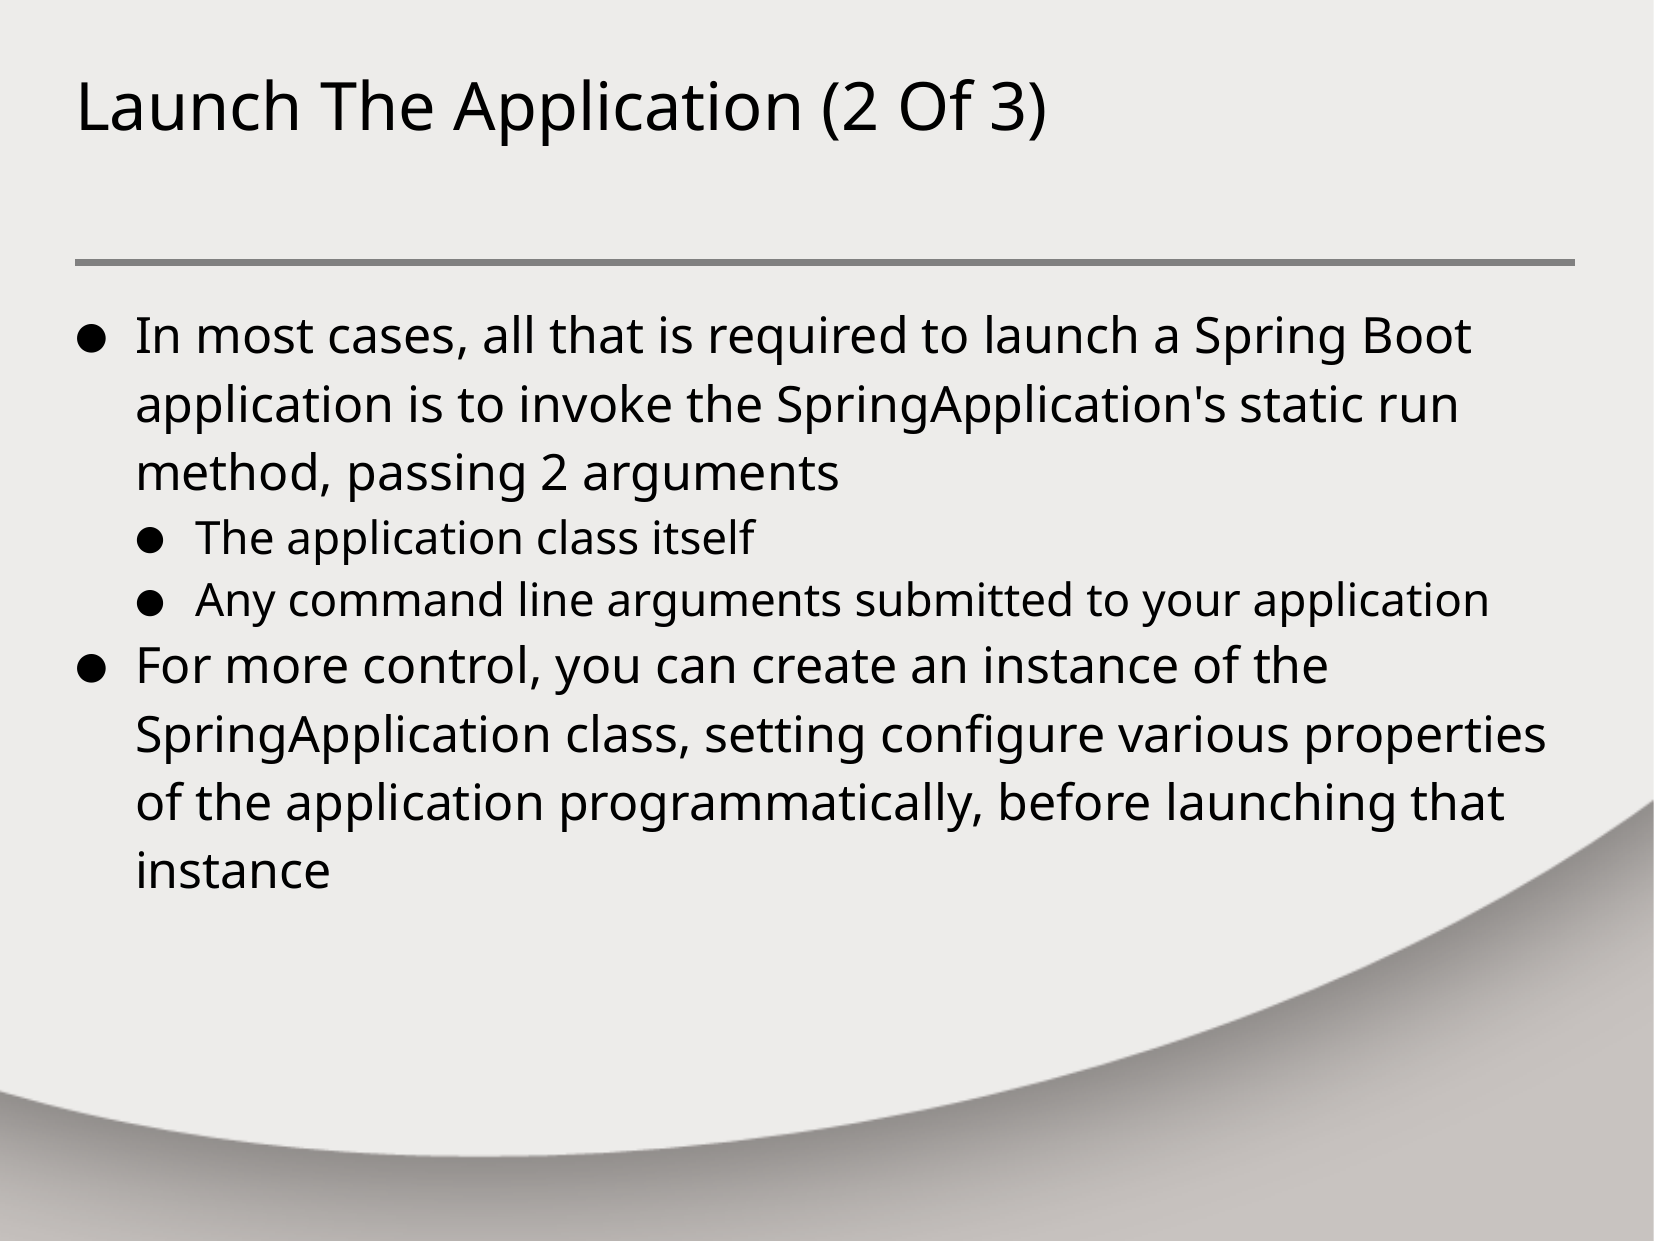

Launch The Application (2 Of 3)
# In most cases, all that is required to launch a Spring Boot application is to invoke the SpringApplication's static run method, passing 2 arguments
The application class itself
Any command line arguments submitted to your application
For more control, you can create an instance of the SpringApplication class, setting configure various properties of the application programmatically, before launching that instance